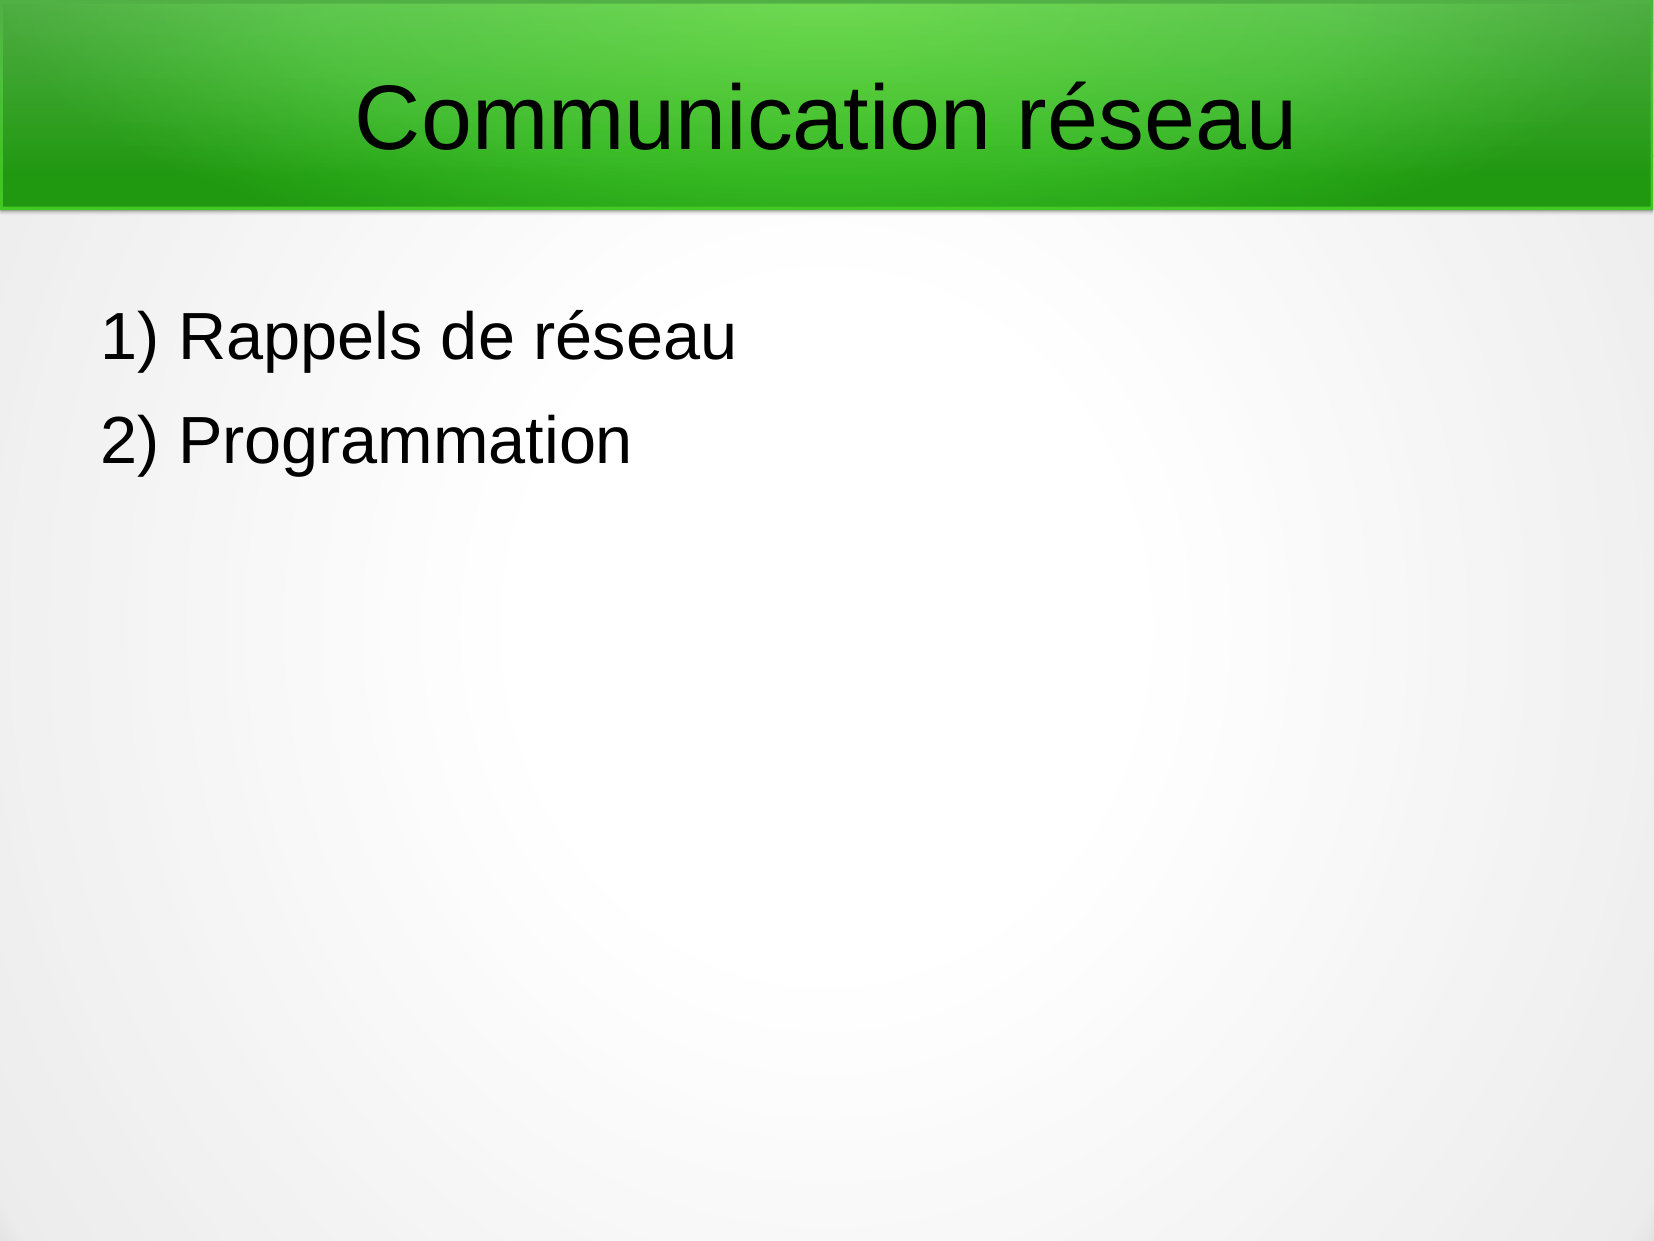

# Communication réseau
 Rappels de réseau
 Programmation